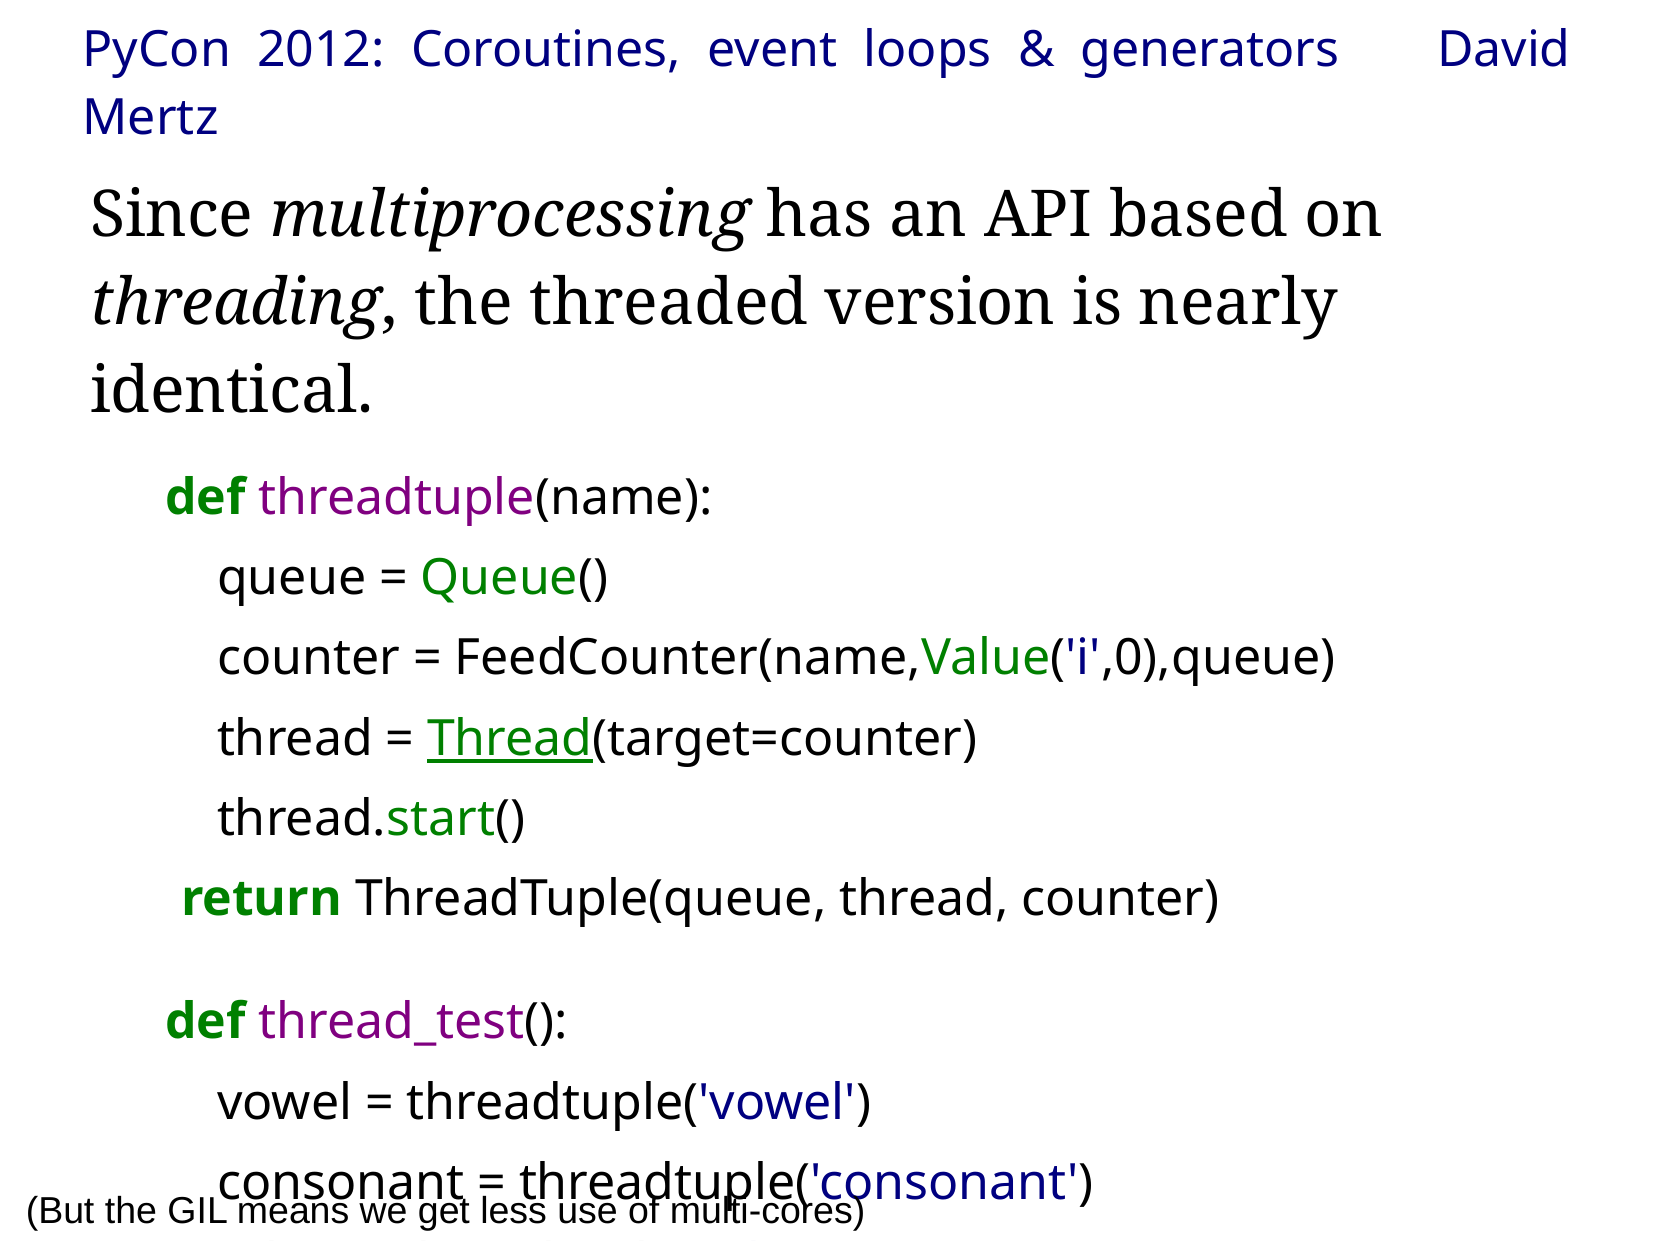

PyCon 2012: Coroutines, event loops & generators		David Mertz
# Since multiprocessing has an API based on threading, the threaded version is nearly identical.
def threadtuple(name):
 queue = Queue()
 counter = FeedCounter(name,Value('i',0),queue)
 thread = Thread(target=counter)
 thread.start()
 return ThreadTuple(queue, thread, counter)
def thread_test():
 vowel = threadtuple('vowel')
 consonant = threadtuple('consonant')
 other = threadtuple('other')
 # ... the rest is same as with processtuple()
(But the GIL means we get less use of multi-cores)